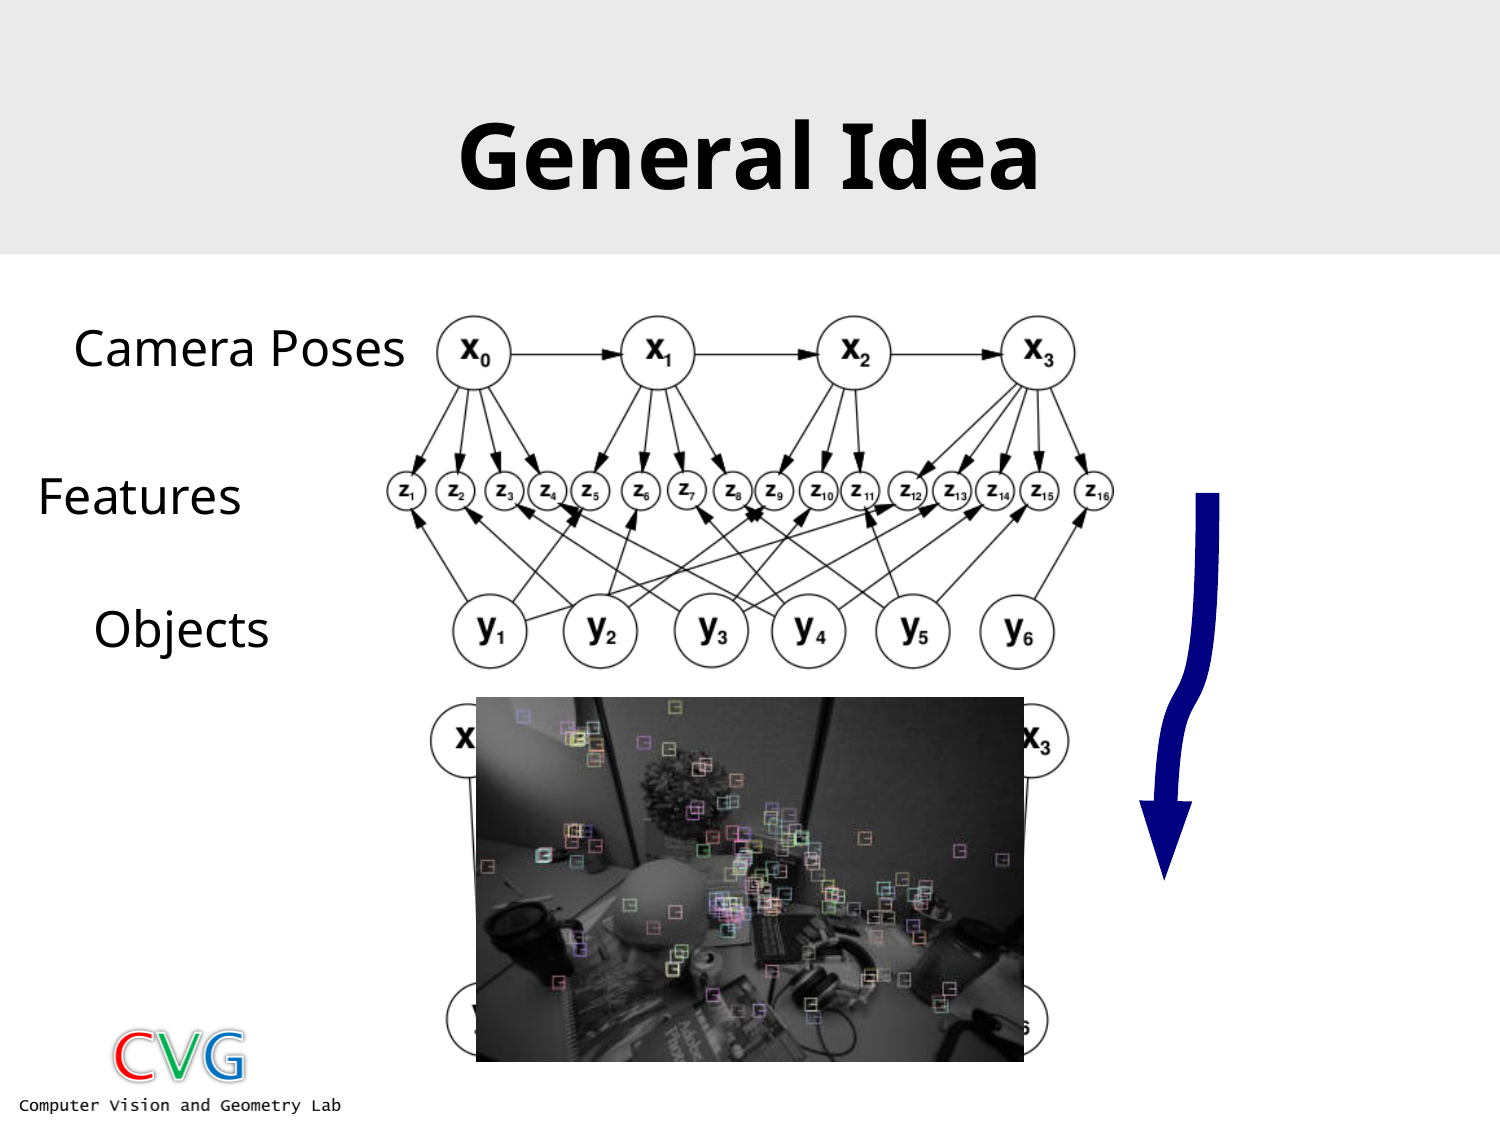

# General Idea
Camera Poses
Features
Objects